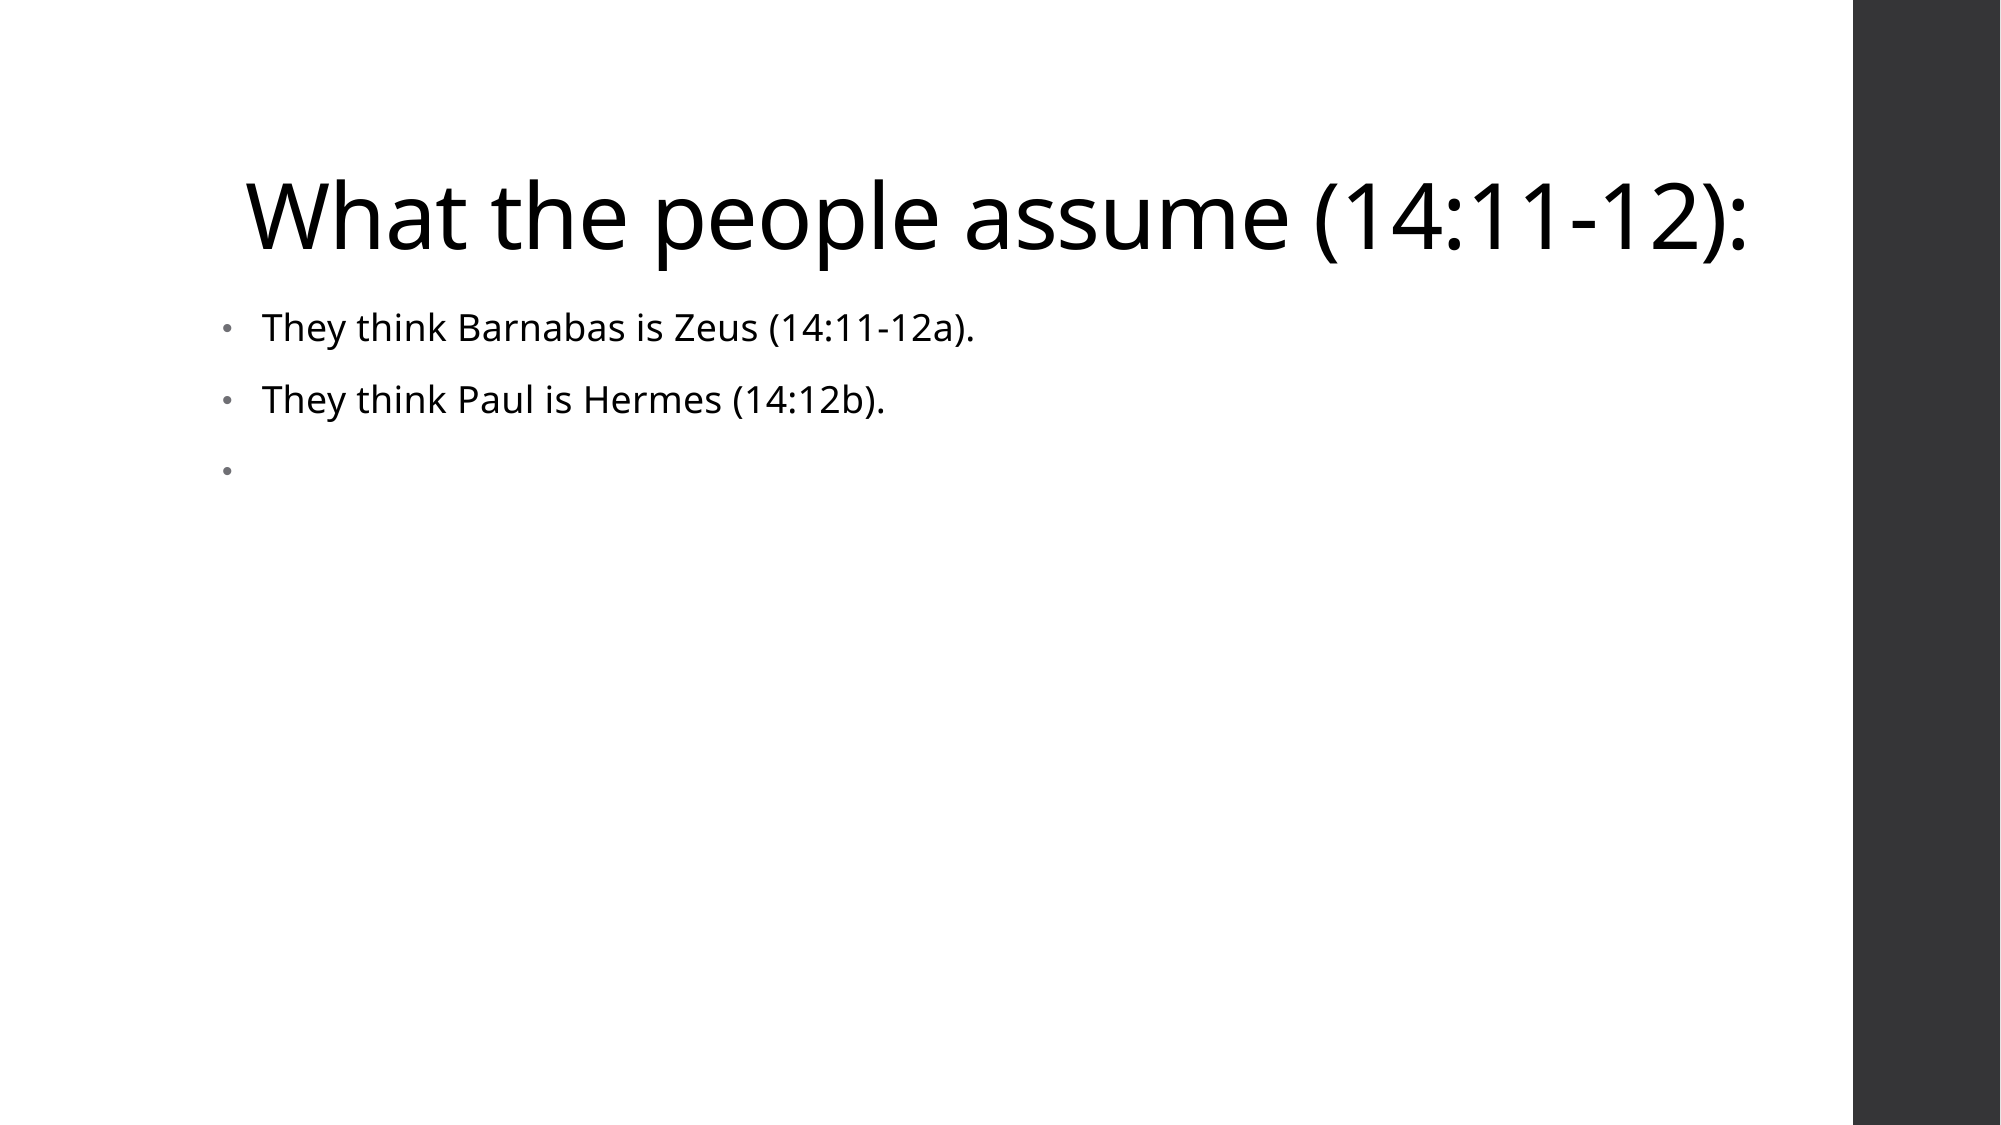

# What the people assume (14:11-12):
 They think Barnabas is Zeus (14:11-12a).
 They think Paul is Hermes (14:12b).